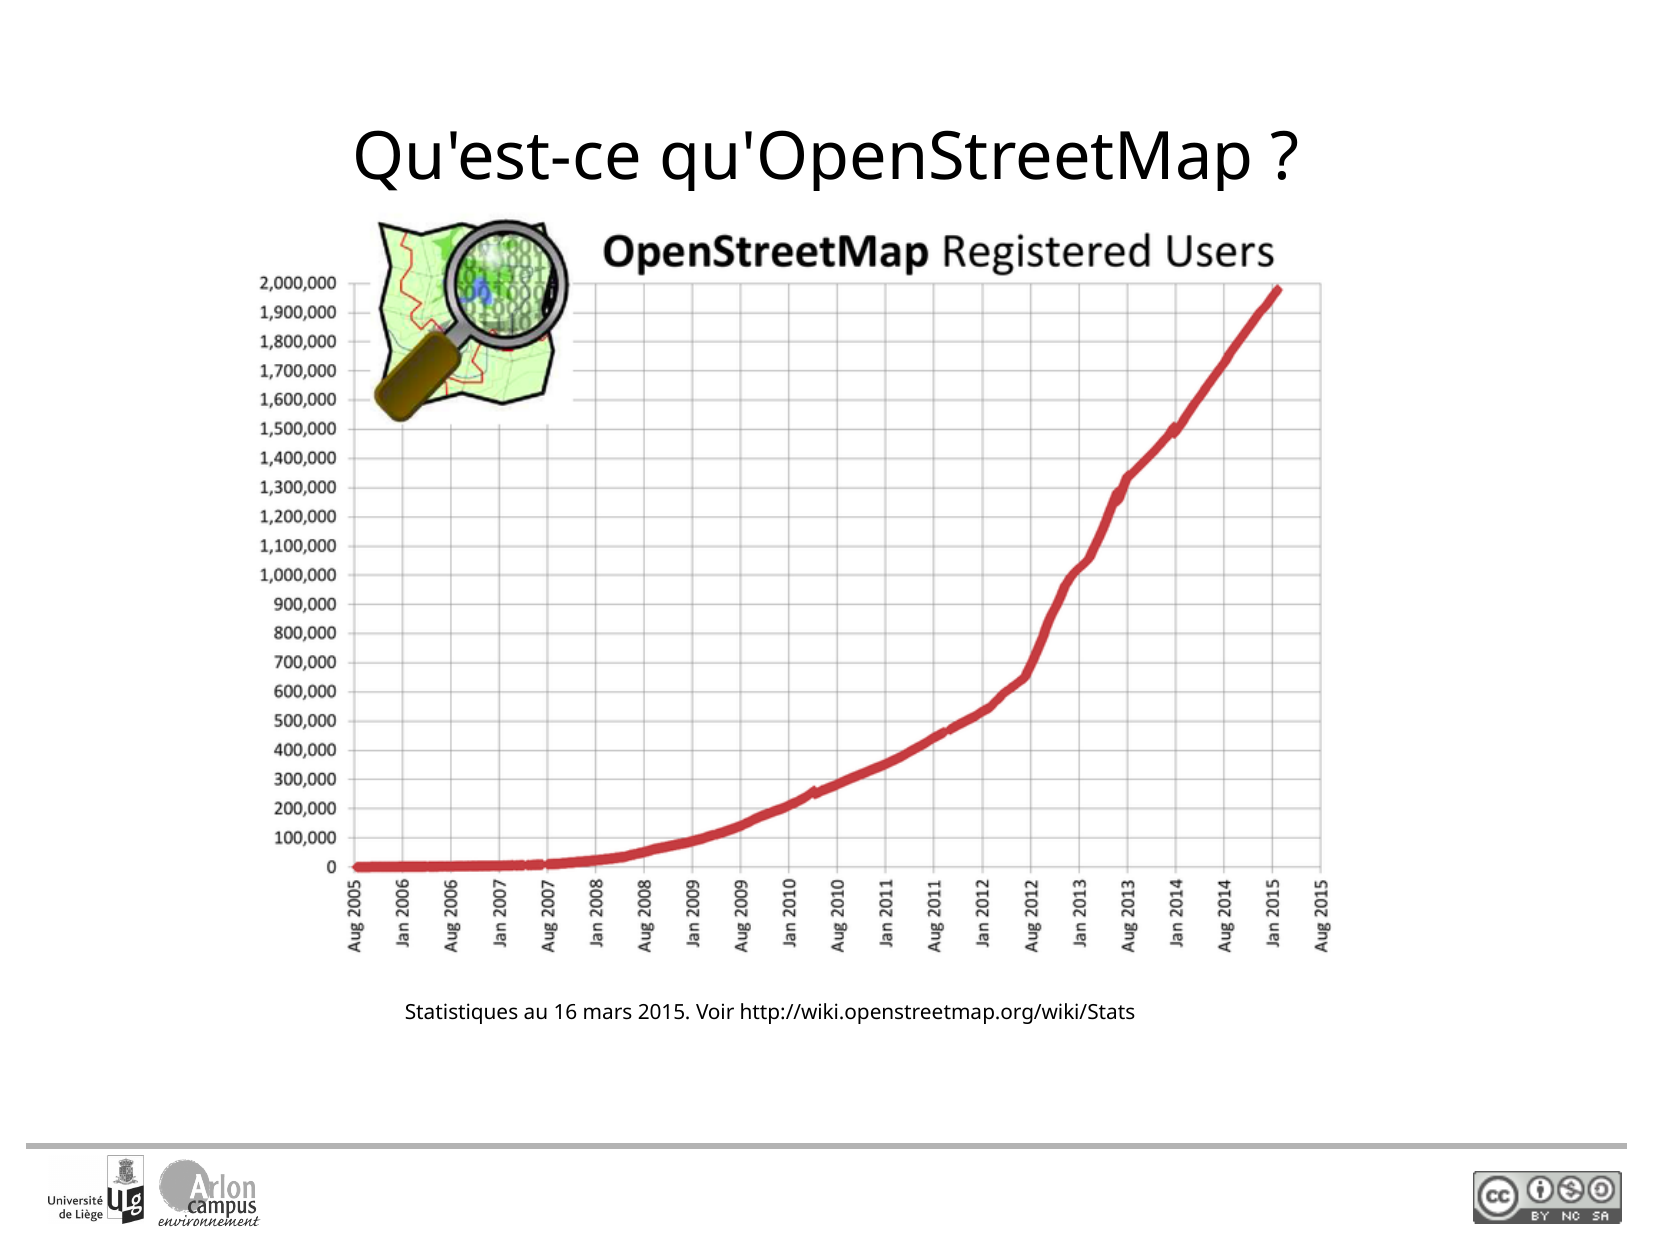

# Qu'est-ce qu'OpenStreetMap ?
Statistiques au 16 mars 2015. Voir http://wiki.openstreetmap.org/wiki/Stats